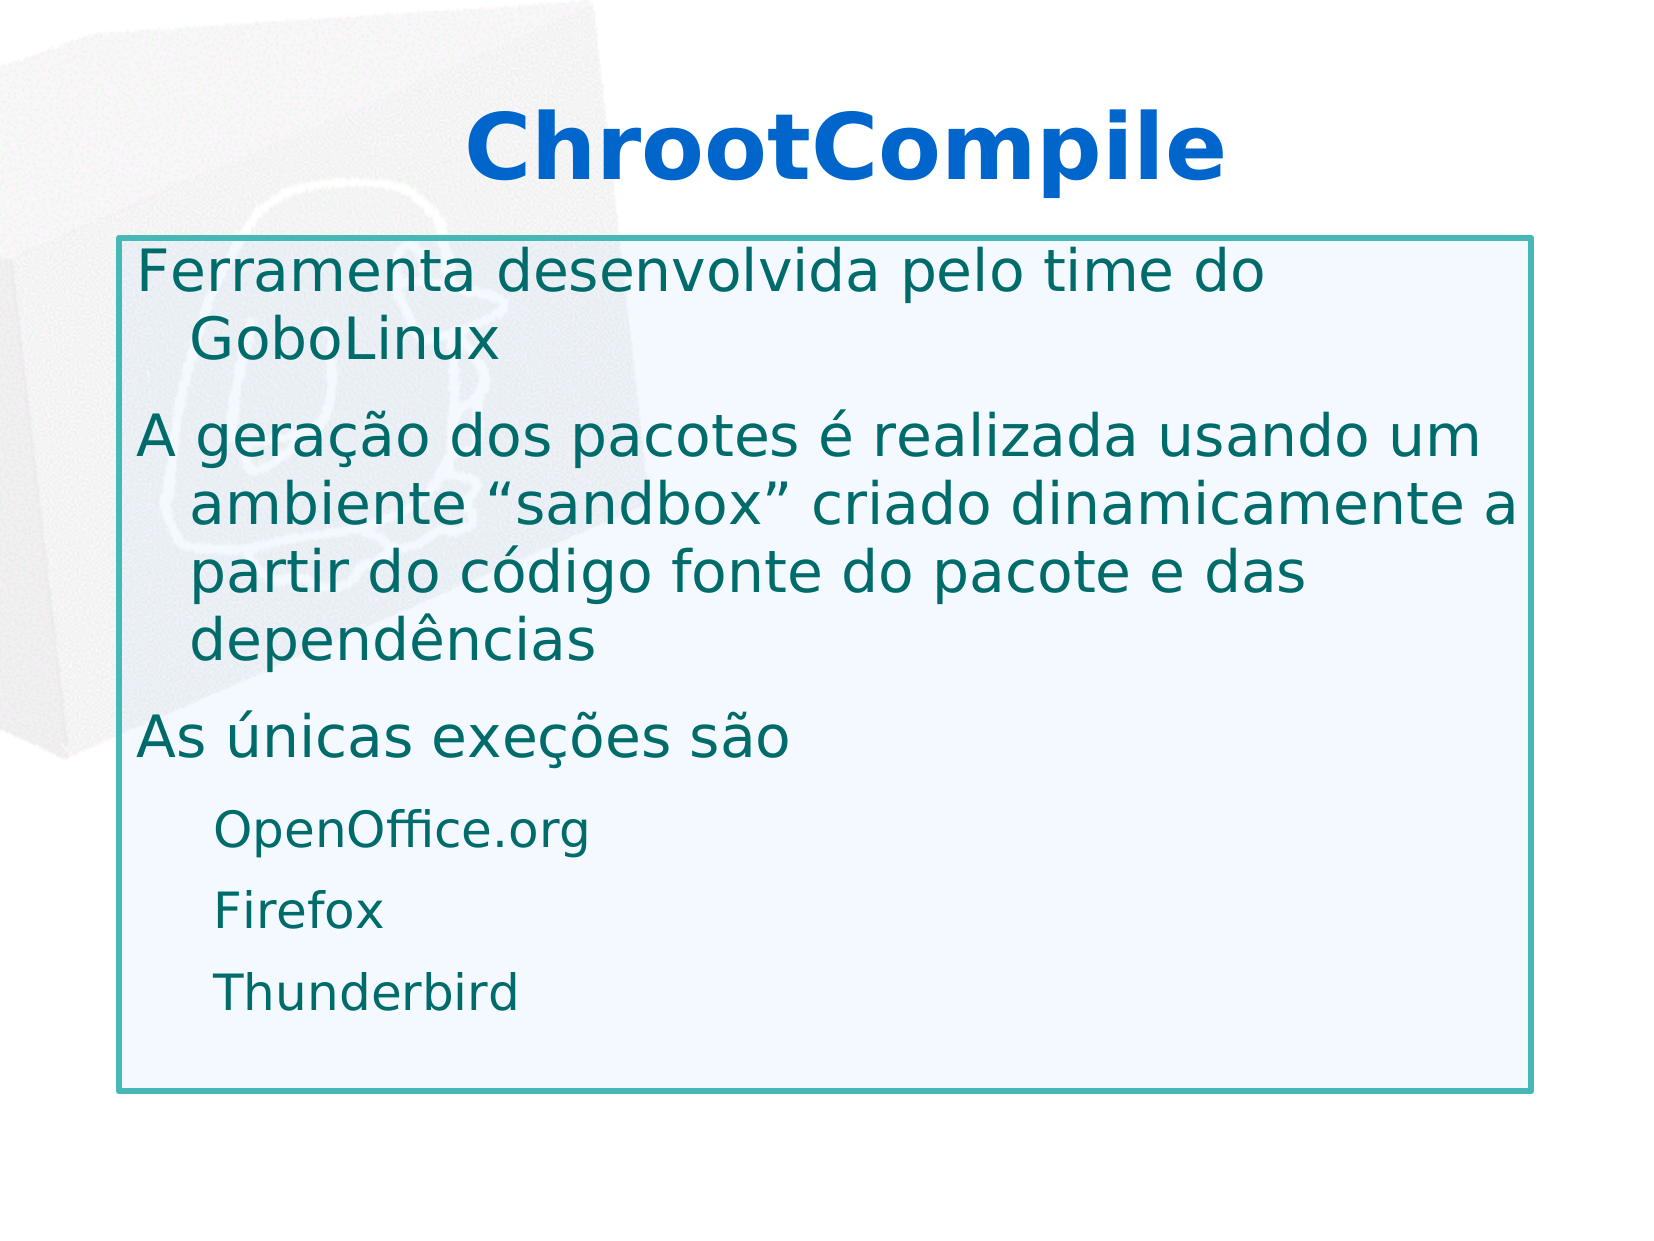

# ChrootCompile
Ferramenta desenvolvida pelo time do GoboLinux
A geração dos pacotes é realizada usando um ambiente “sandbox” criado dinamicamente a partir do código fonte do pacote e das dependências
As únicas exeções são
OpenOffice.org
Firefox
Thunderbird